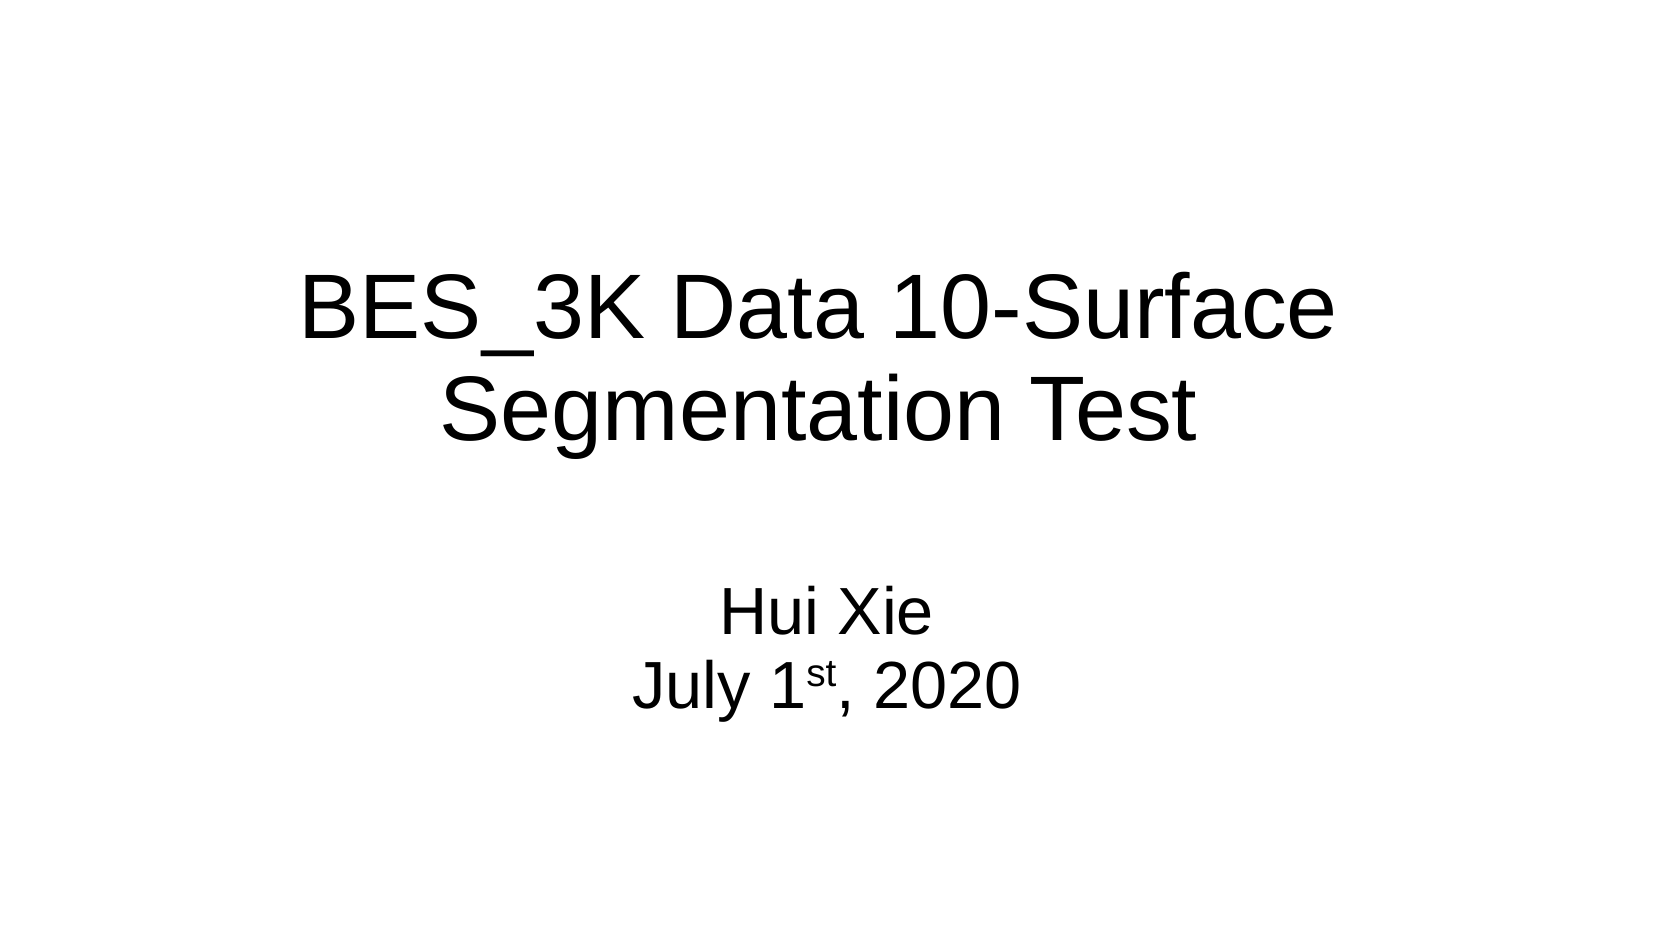

# BES_3K Data 10-Surface Segmentation Test
Hui Xie
July 1st, 2020